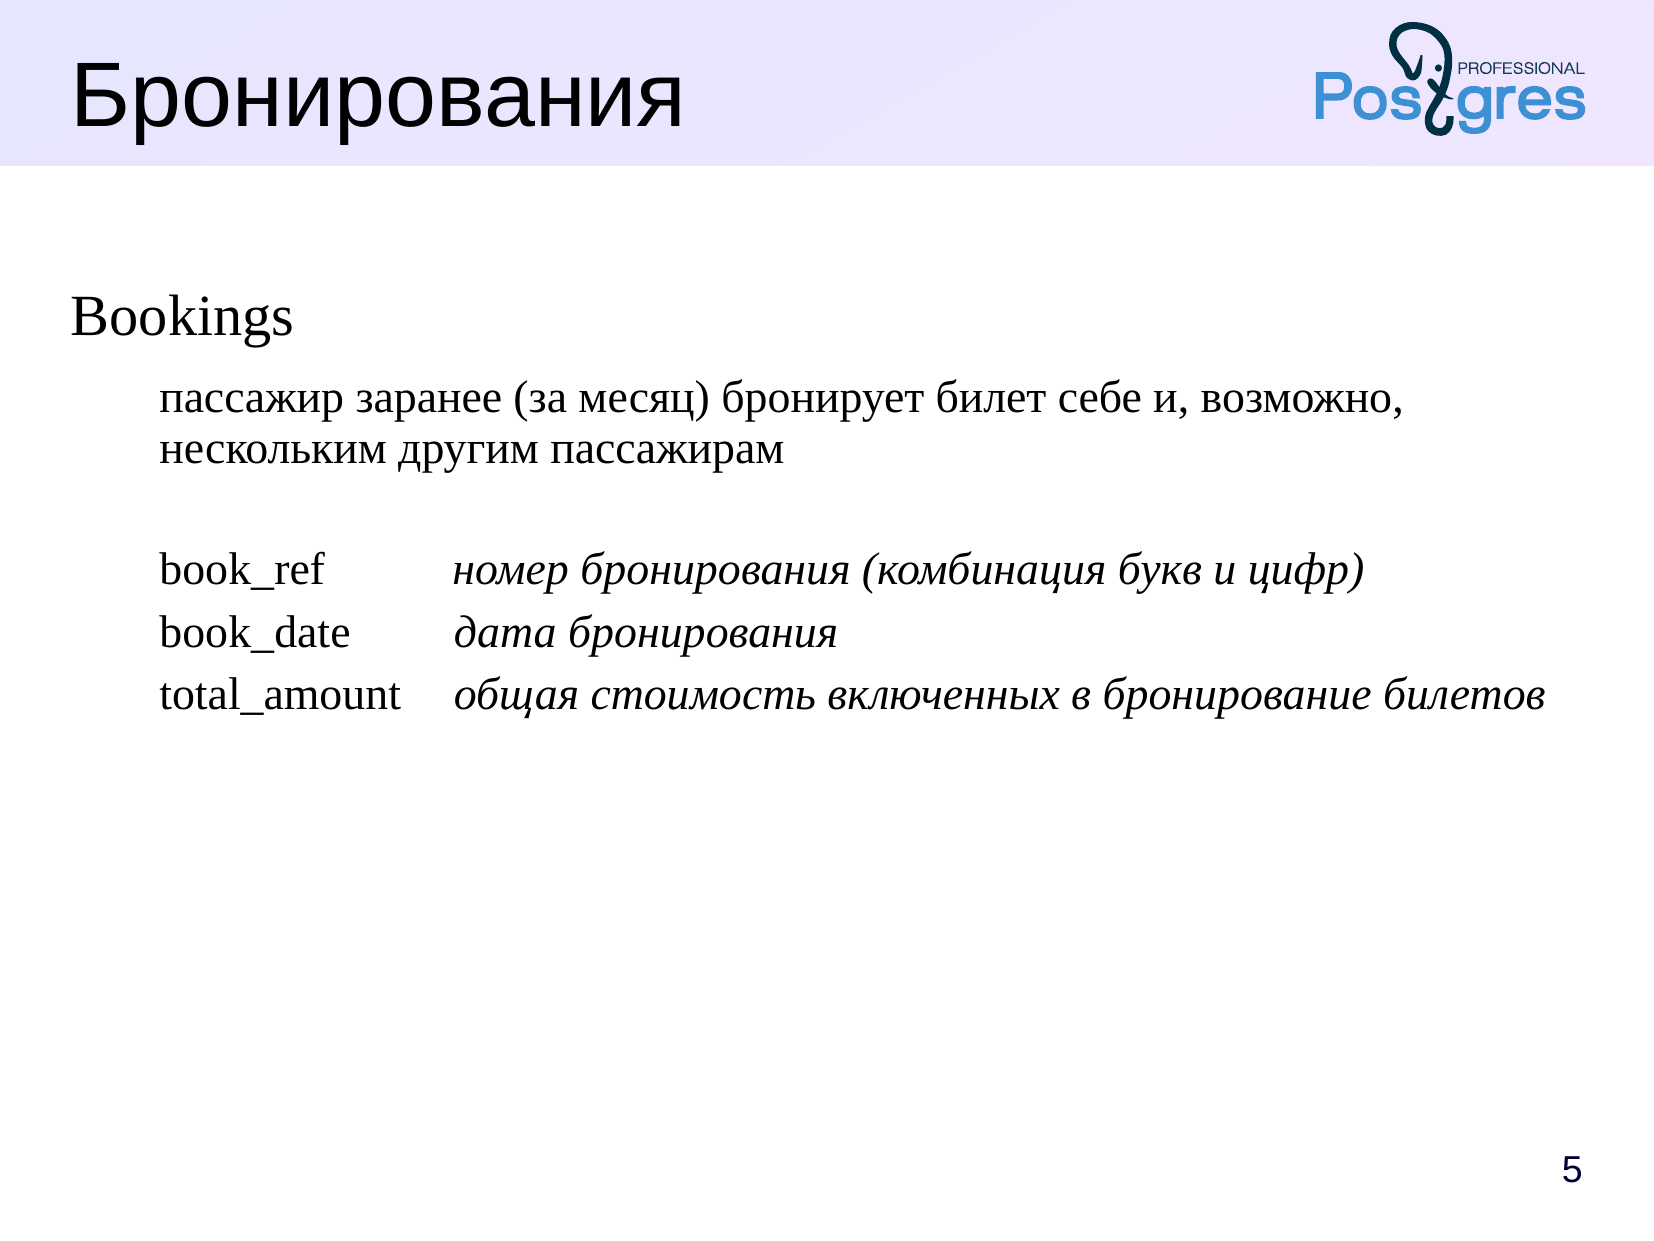

# Бронирования
Bookings
пассажир заранее (за месяц) бронирует билет себе и, возможно, нескольким другим пассажирам
book_ref	номер бронирования (комбинация букв и цифр)
book_date	дата бронирования
total_amount	общая стоимость включенных в бронирование билетов